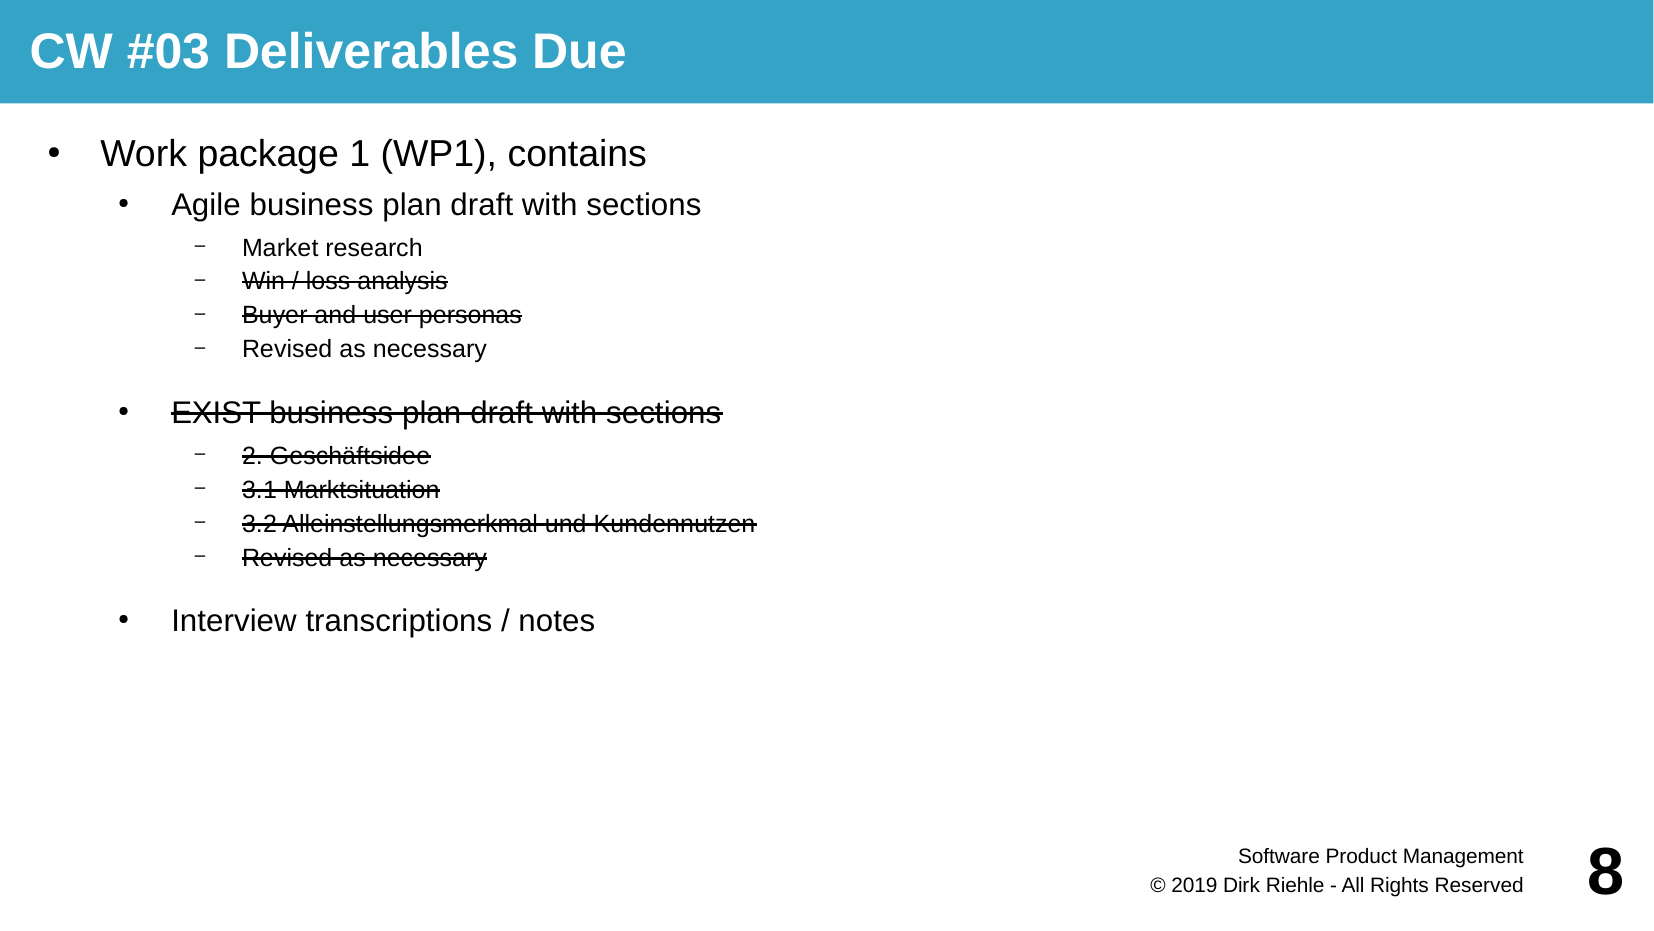

# CW #03 Deliverables Due
Work package 1 (WP1), contains
Agile business plan draft with sections
Market research
Win / loss analysis
Buyer and user personas
Revised as necessary
EXIST business plan draft with sections
2. Geschäftsidee
3.1 Marktsituation
3.2 Alleinstellungsmerkmal und Kundennutzen
Revised as necessary
Interview transcriptions / notes
Software Product Management
8
© 2019 Dirk Riehle - All Rights Reserved